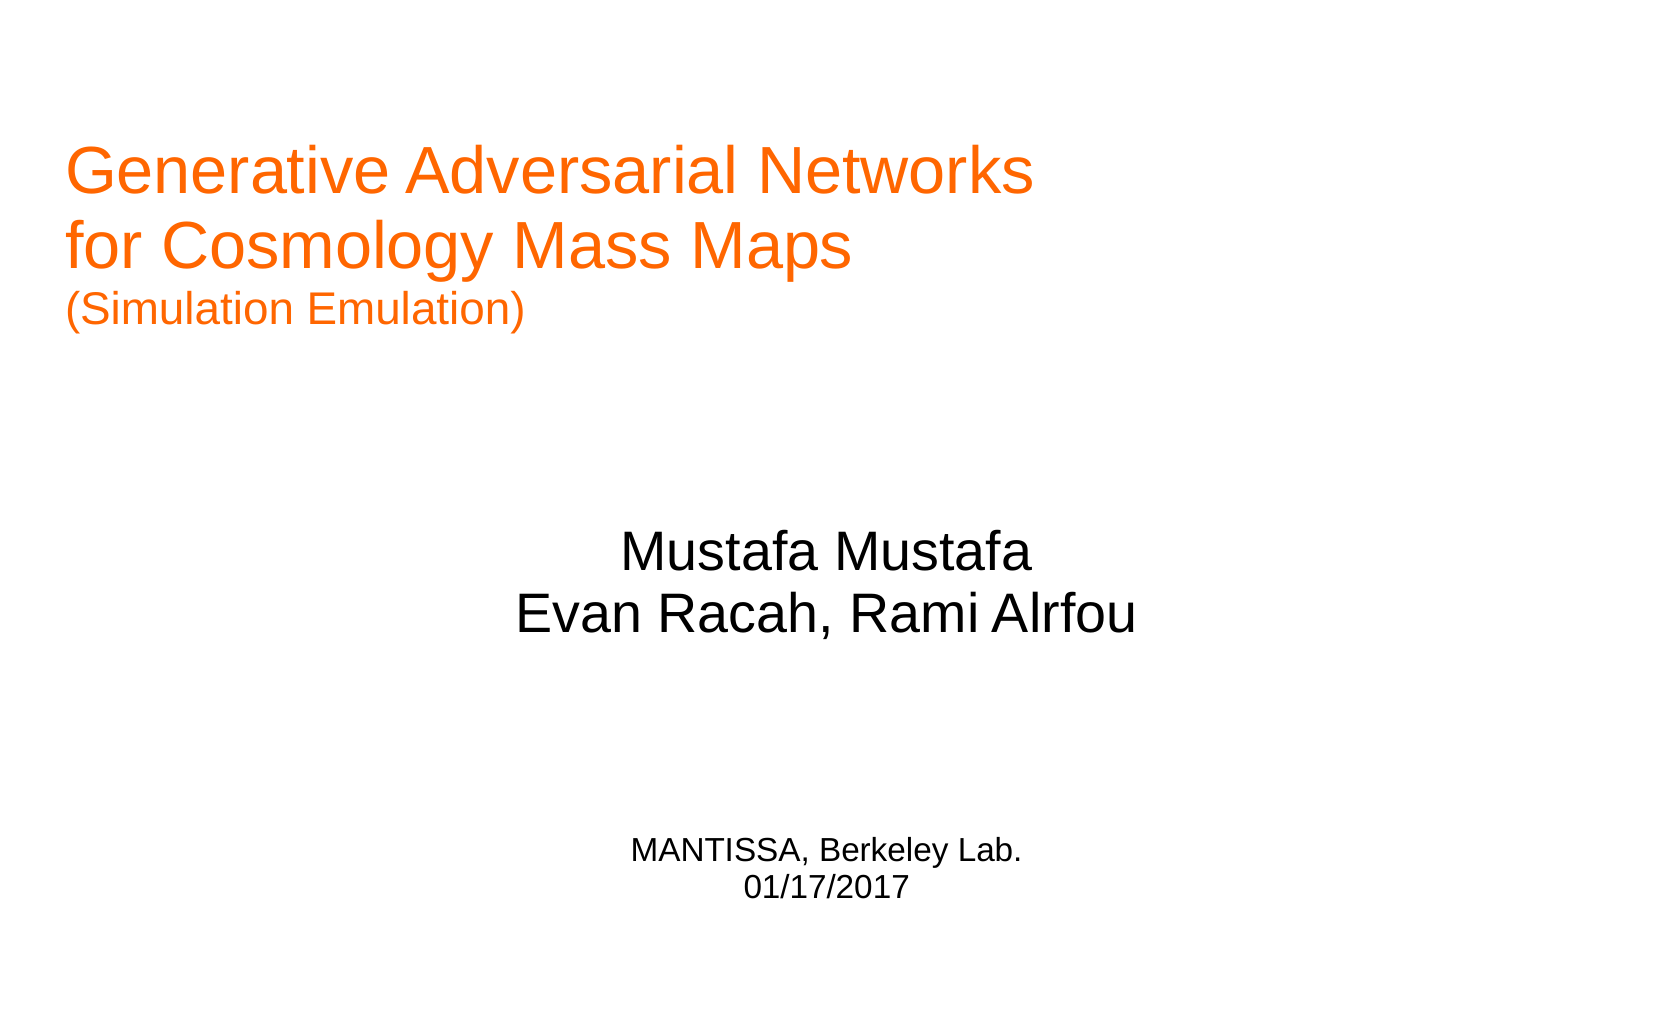

# Generative Adversarial Networks for Cosmology Mass Maps (Simulation Emulation)
Mustafa Mustafa
Evan Racah, Rami Alrfou
MANTISSA, Berkeley Lab.
01/17/2017